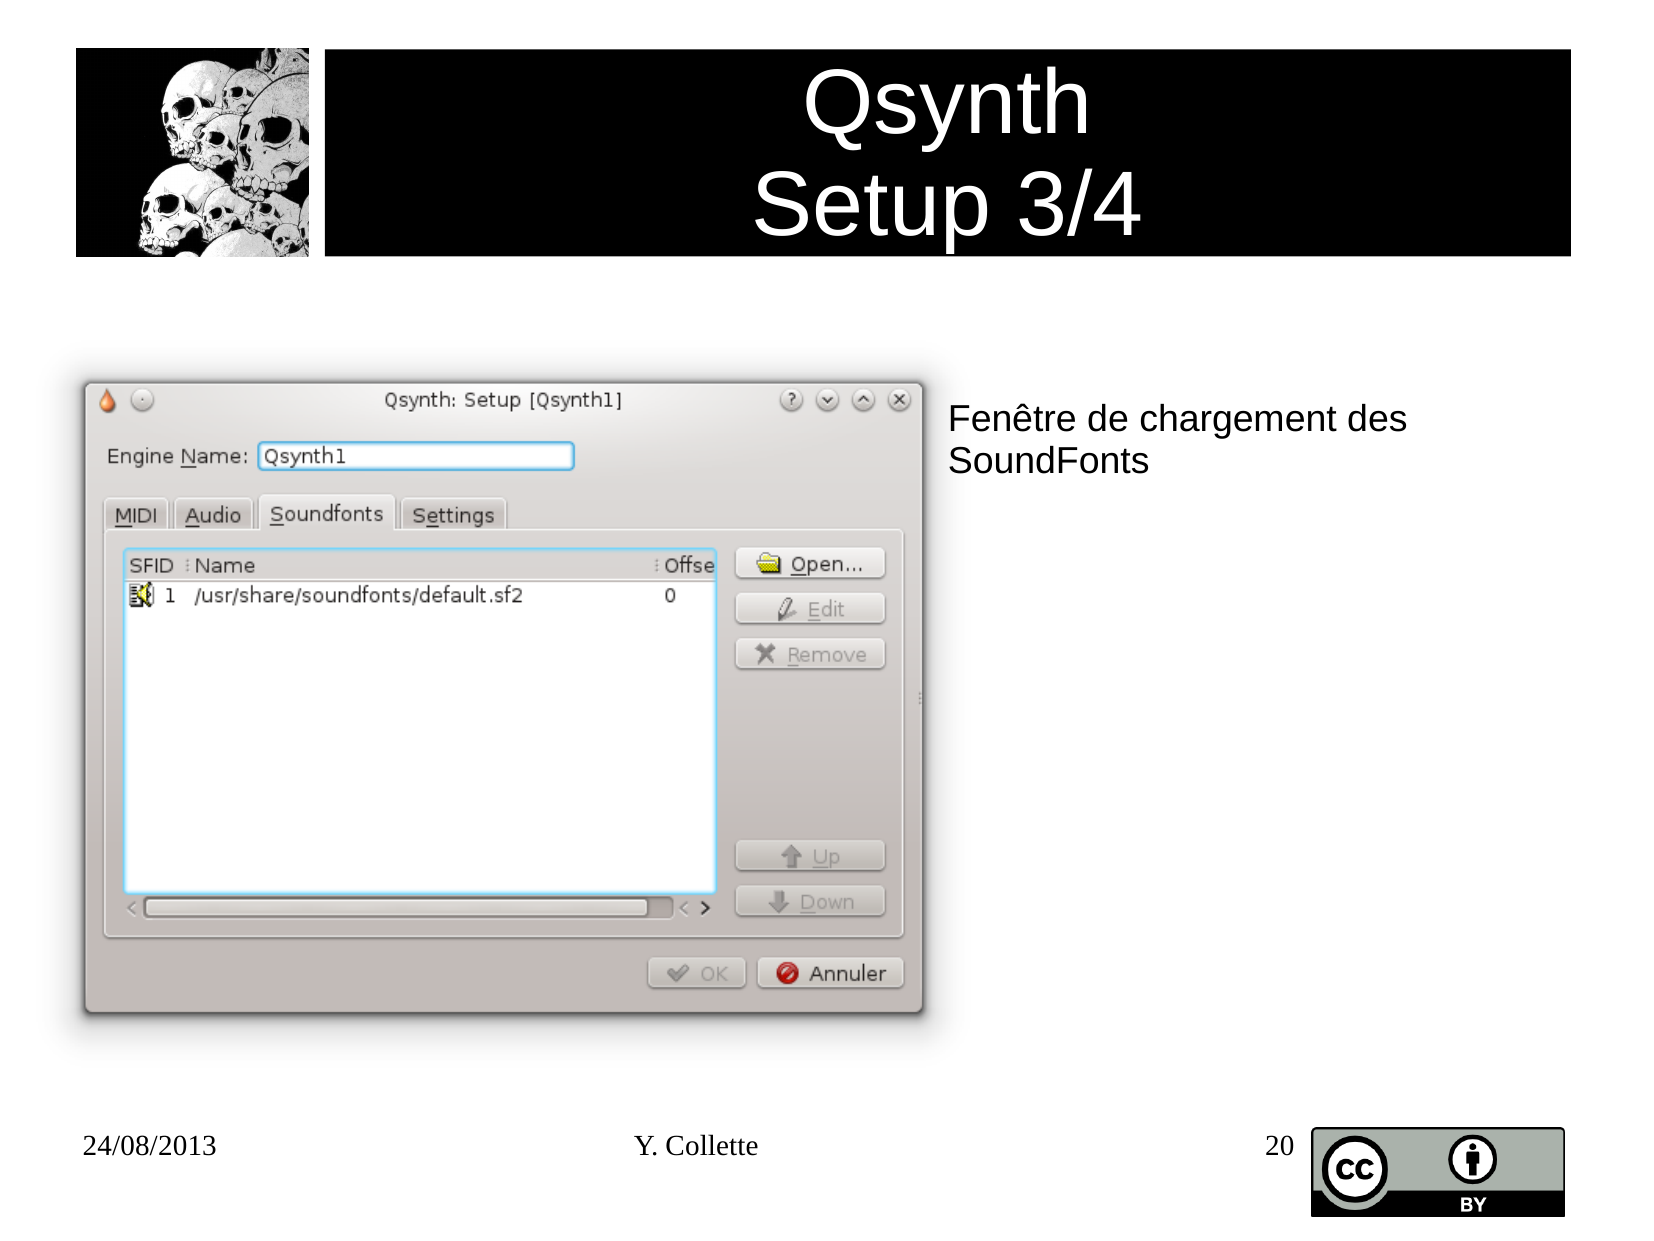

# Qsynth Setup 3/4
Fenêtre de chargement des SoundFonts
Y. Collette
20